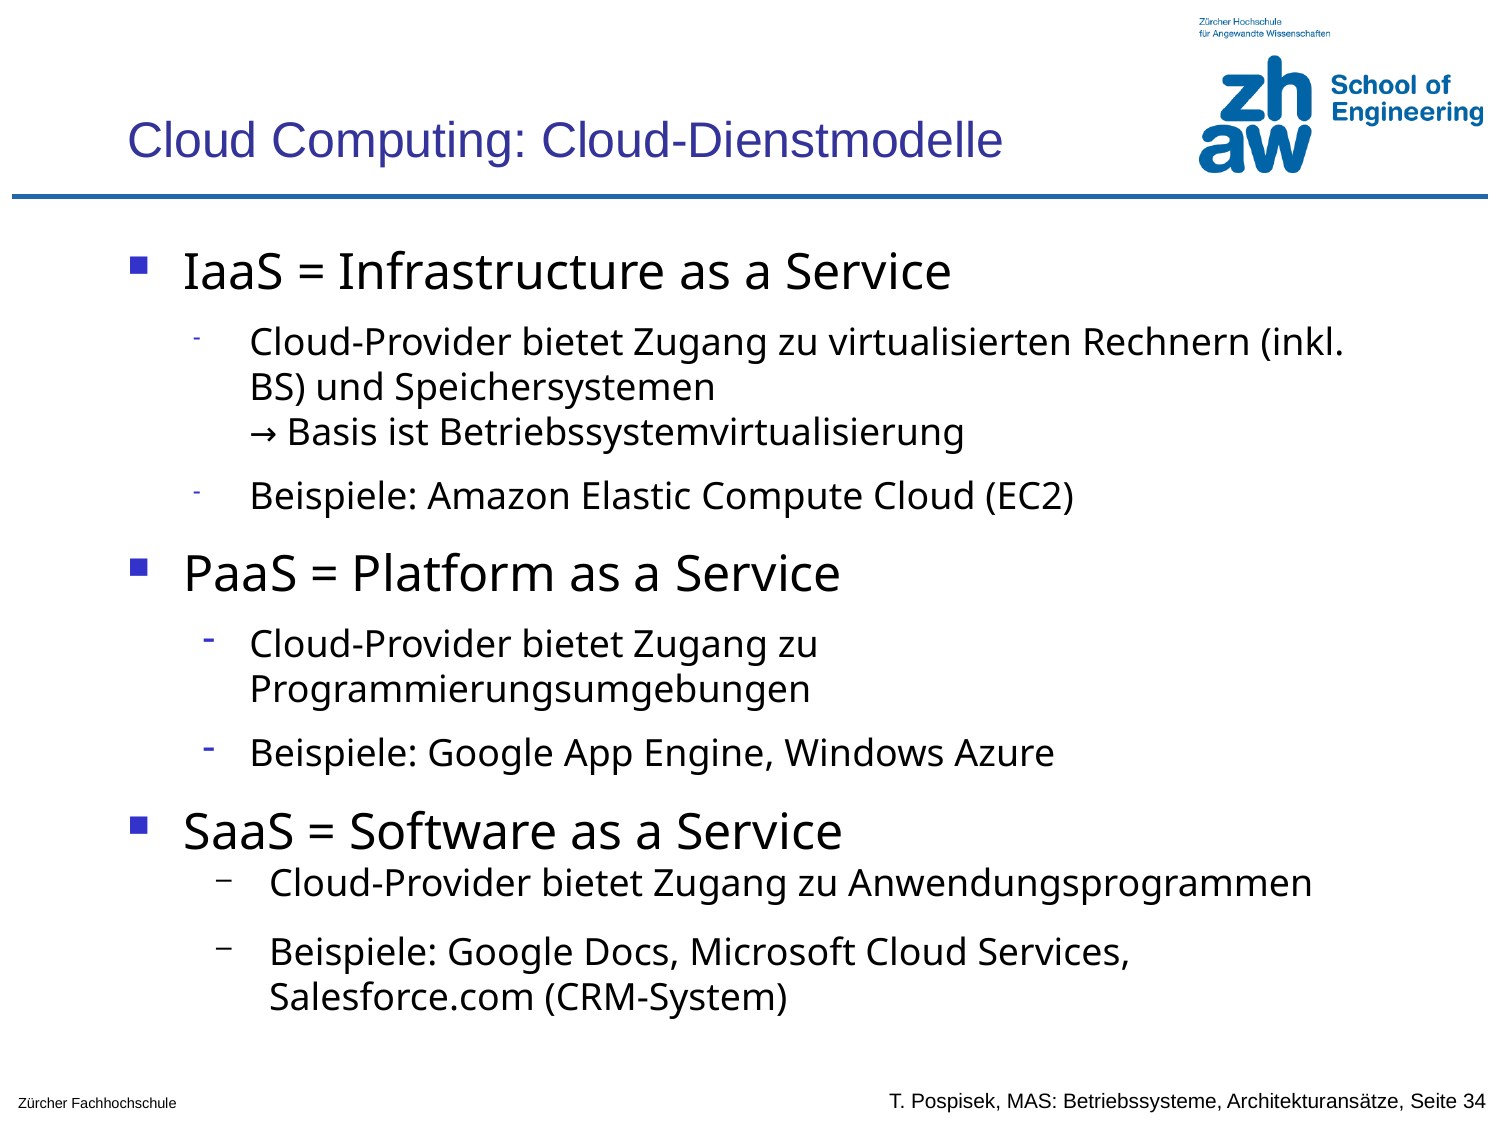

# Cloud Computing: Cloud-Dienstmodelle
IaaS = Infrastructure as a Service
Cloud-Provider bietet Zugang zu virtualisierten Rechnern (inkl. BS) und Speichersystemen
→ Basis ist Betriebssystemvirtualisierung
Beispiele: Amazon Elastic Compute Cloud (EC2)
PaaS = Platform as a Service
Cloud-Provider bietet Zugang zu Programmierungsumgebungen
Beispiele: Google App Engine, Windows Azure
SaaS = Software as a Service
Cloud-Provider bietet Zugang zu Anwendungsprogrammen
Beispiele: Google Docs, Microsoft Cloud Services, Salesforce.com (CRM-System)